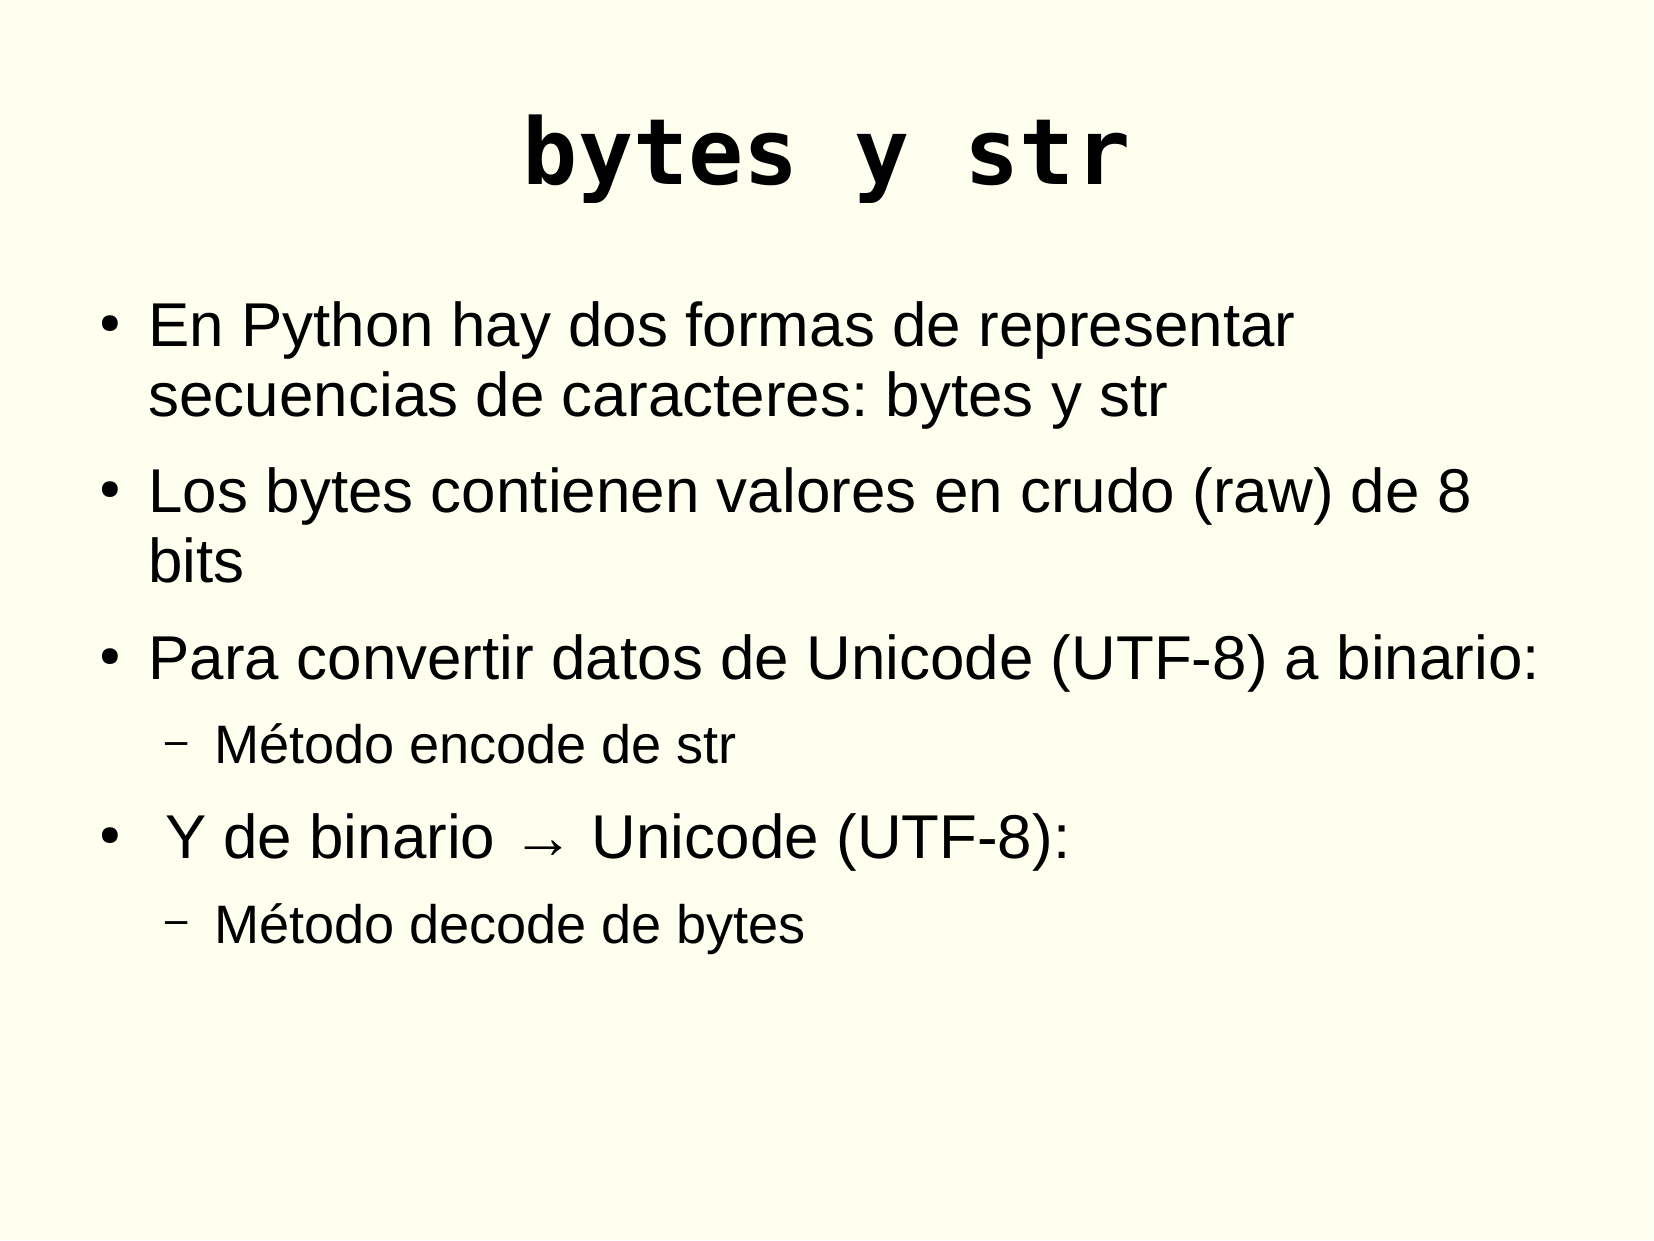

# bytes y str
En Python hay dos formas de representar secuencias de caracteres: bytes y str
Los bytes contienen valores en crudo (raw) de 8 bits
Para convertir datos de Unicode (UTF-8) a binario:
Método encode de str
 Y de binario → Unicode (UTF-8):
Método decode de bytes